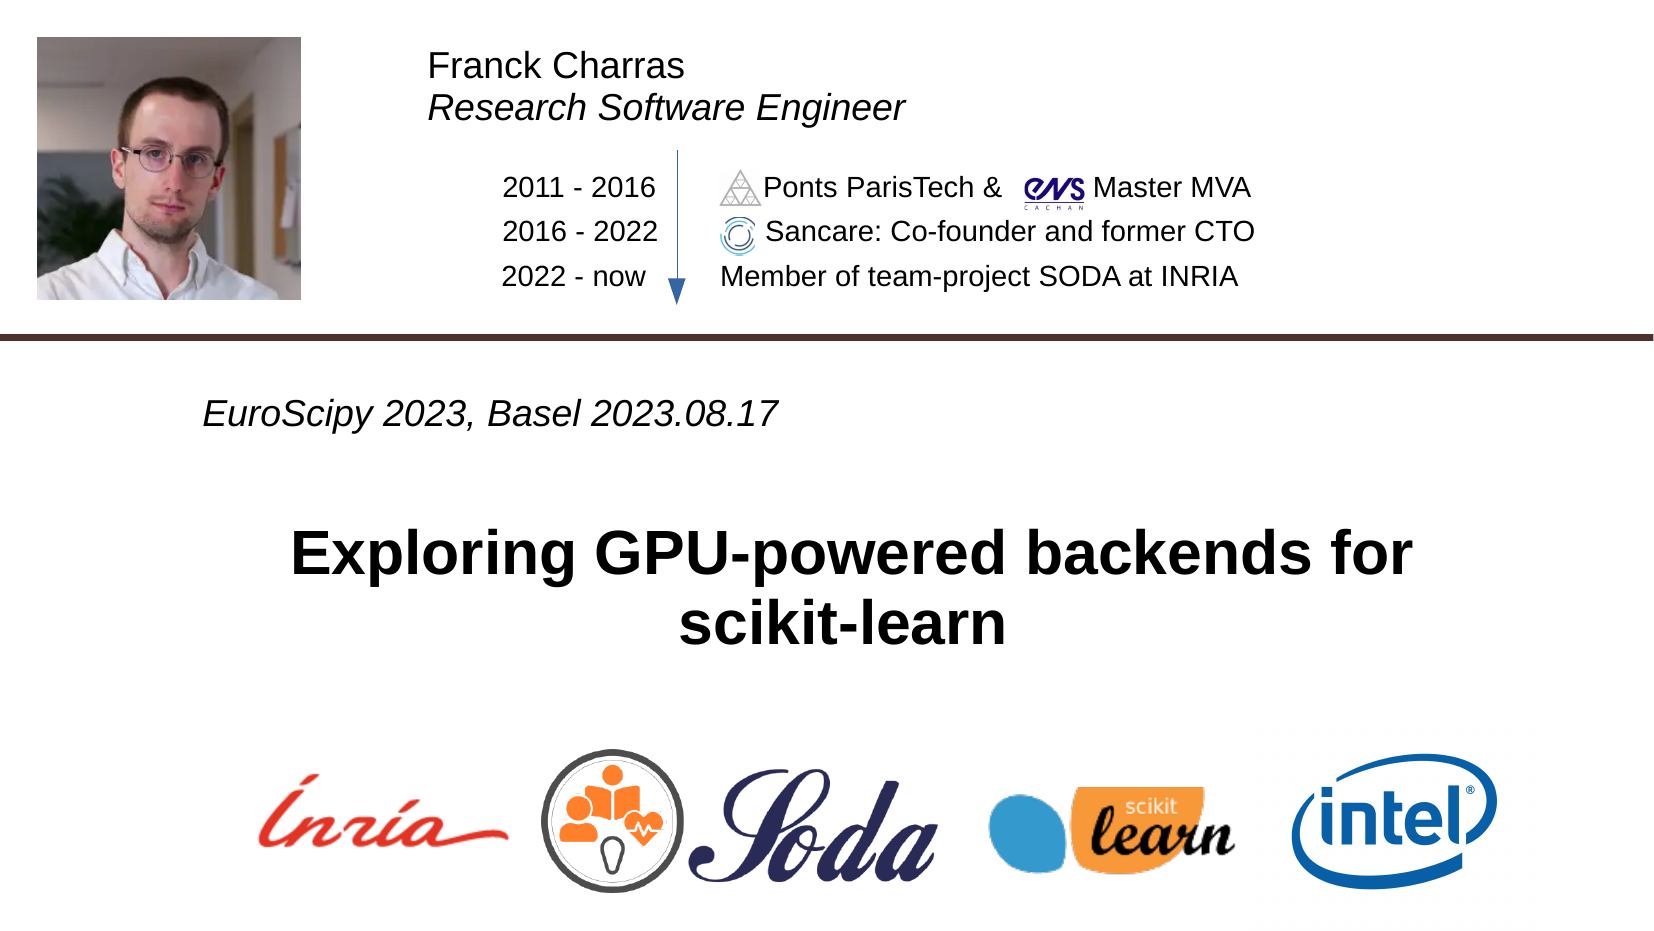

Franck Charras
Research Software Engineer
	2011 - 2016 Ponts ParisTech & Master MVA
	2016 - 2022 Sancare: Co-founder and former CTO
 2022 - now Member of team-project SODA at INRIA
EuroScipy 2023, Basel 2023.08.17
 Exploring GPU-powered backends for scikit-learn